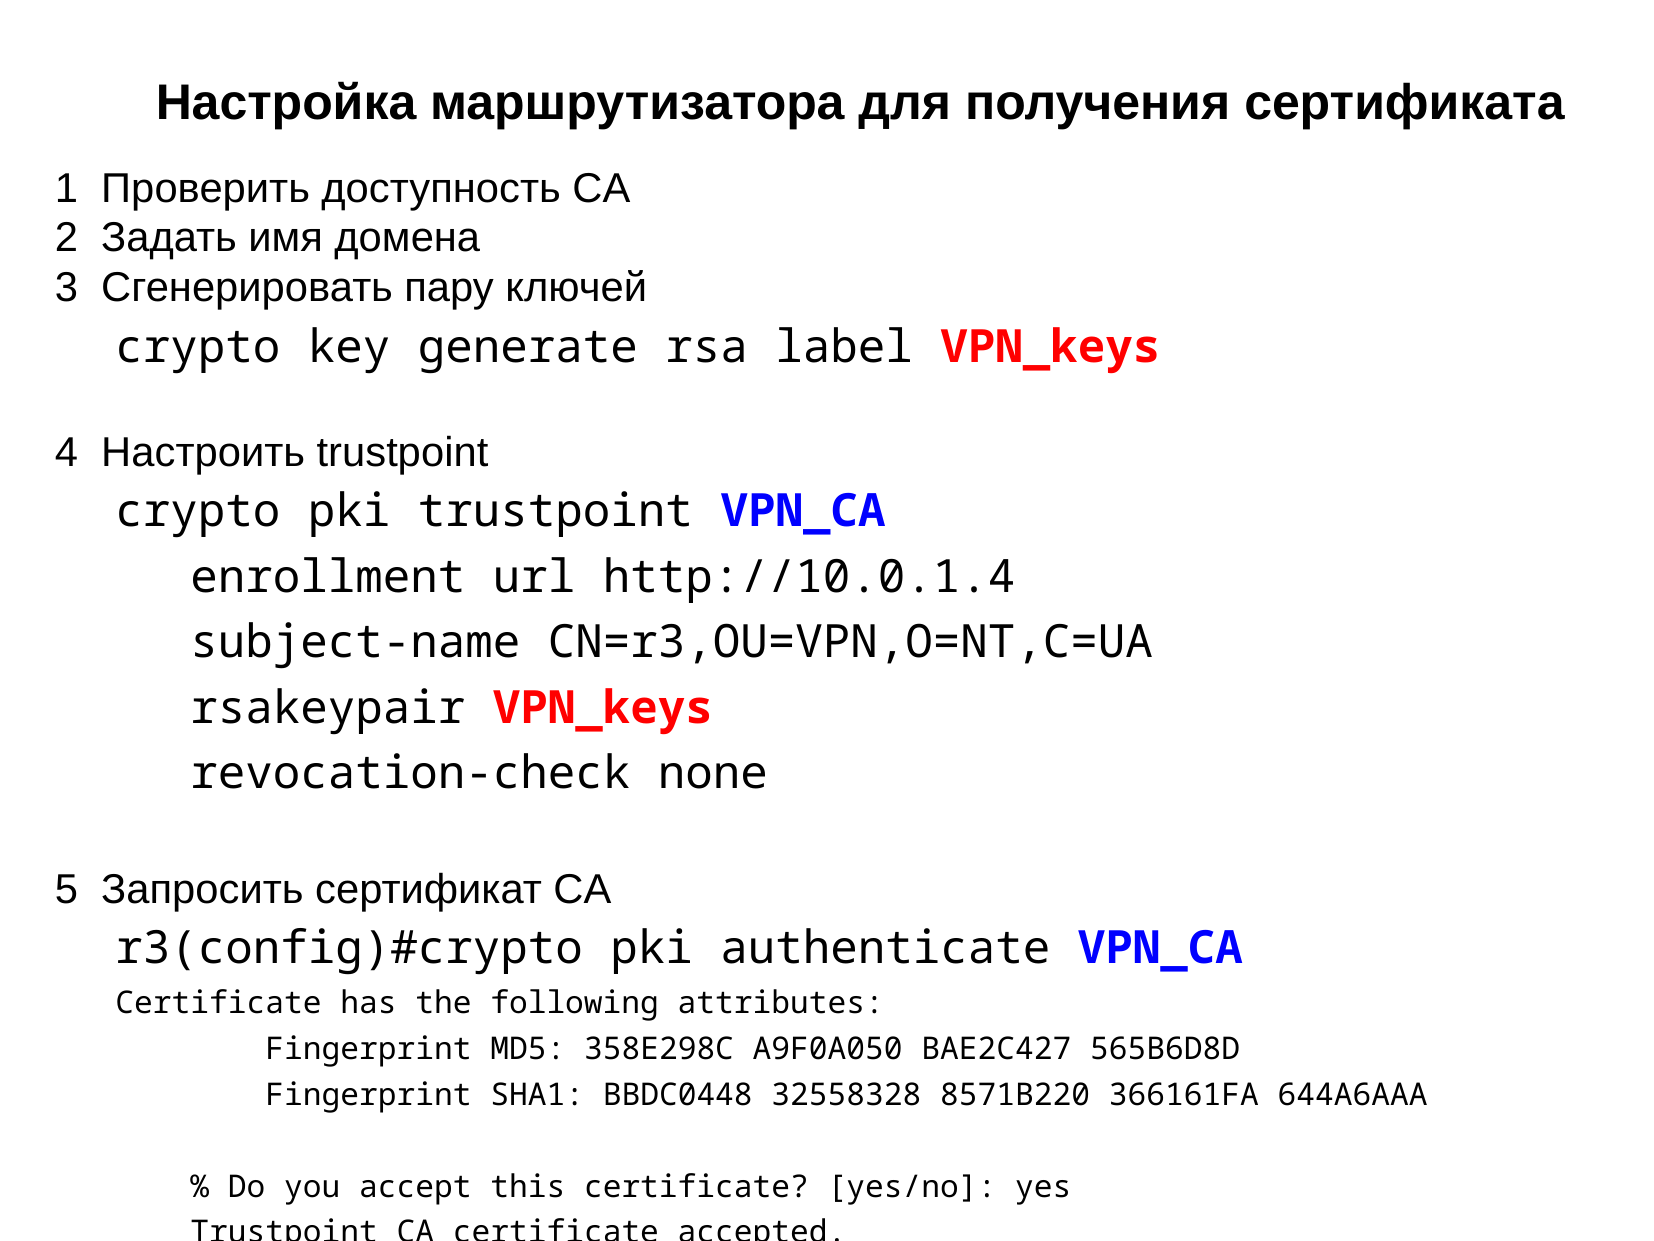

Настройка маршрутизатора для получения сертификата
# 1 Проверить доступность CA
 2 Задать имя домена
 3 Сгенерировать пару ключей
 	crypto key generate rsa label VPN_keys
 4 Настроить trustpoint
 	crypto pki trustpoint VPN_CA
 		enrollment url http://10.0.1.4
 		subject-name CN=r3,OU=VPN,O=NT,C=UA
 		rsakeypair VPN_keys
 		revocation-check none
 5 Запросить сертификат CA
 	r3(config)#crypto pki authenticate VPN_CA
 	Certificate has the following attributes:
 	 Fingerprint MD5: 358E298C A9F0A050 BAE2C427 565B6D8D
 	 	Fingerprint SHA1: BBDC0448 32558328 8571B220 366161FA 644A6AAA
 		% Do you accept this certificate? [yes/no]: yes
 		Trustpoint CA certificate accepted.
 6 Запросить сертификат для маршрутизатора
 	r3(config)#crypto pki enroll VPN_CA